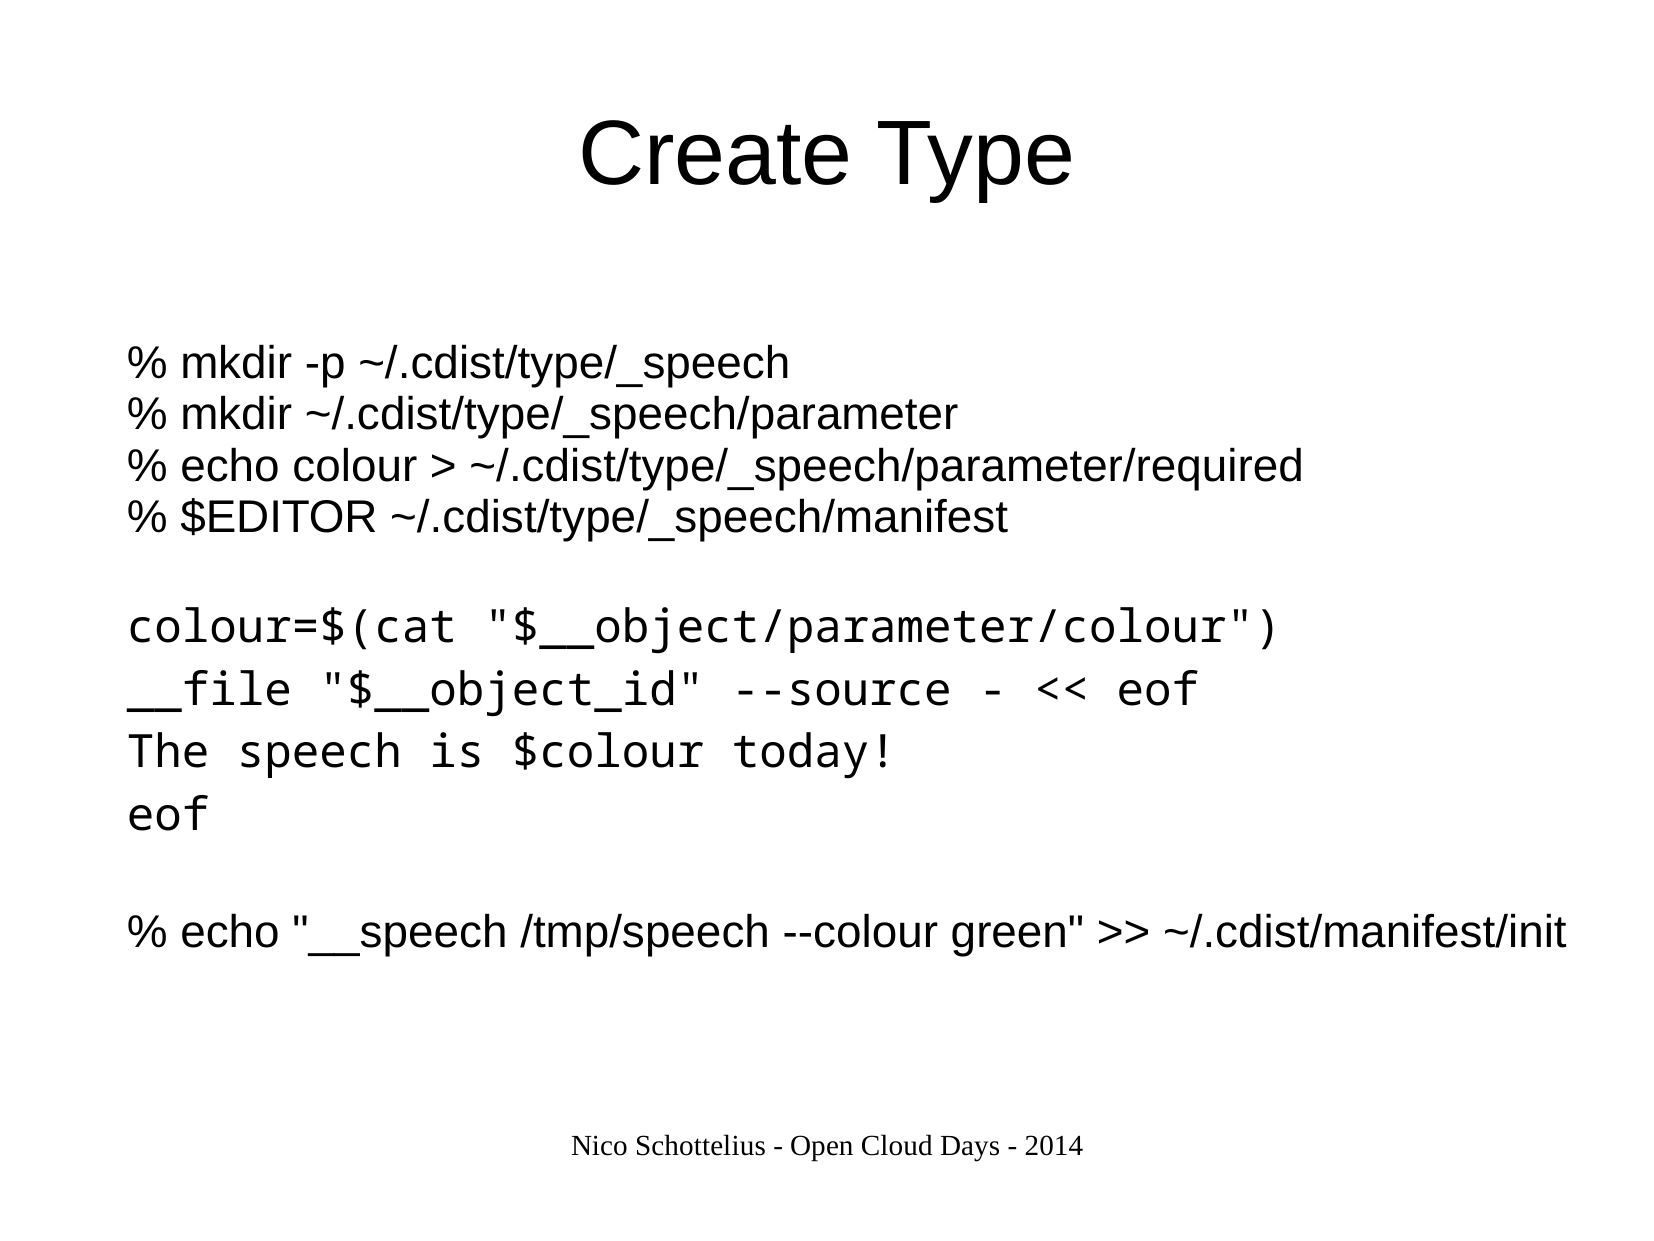

# Create Type
% mkdir -p ~/.cdist/type/_speech
% mkdir ~/.cdist/type/_speech/parameter
% echo colour > ~/.cdist/type/_speech/parameter/required
% $EDITOR ~/.cdist/type/_speech/manifest
colour=$(cat "$__object/parameter/colour")
__file "$__object_id" --source - << eof
The speech is $colour today!
eof
% echo "__speech /tmp/speech --colour green" >> ~/.cdist/manifest/init
Nico Schottelius - Open Cloud Days - 2014